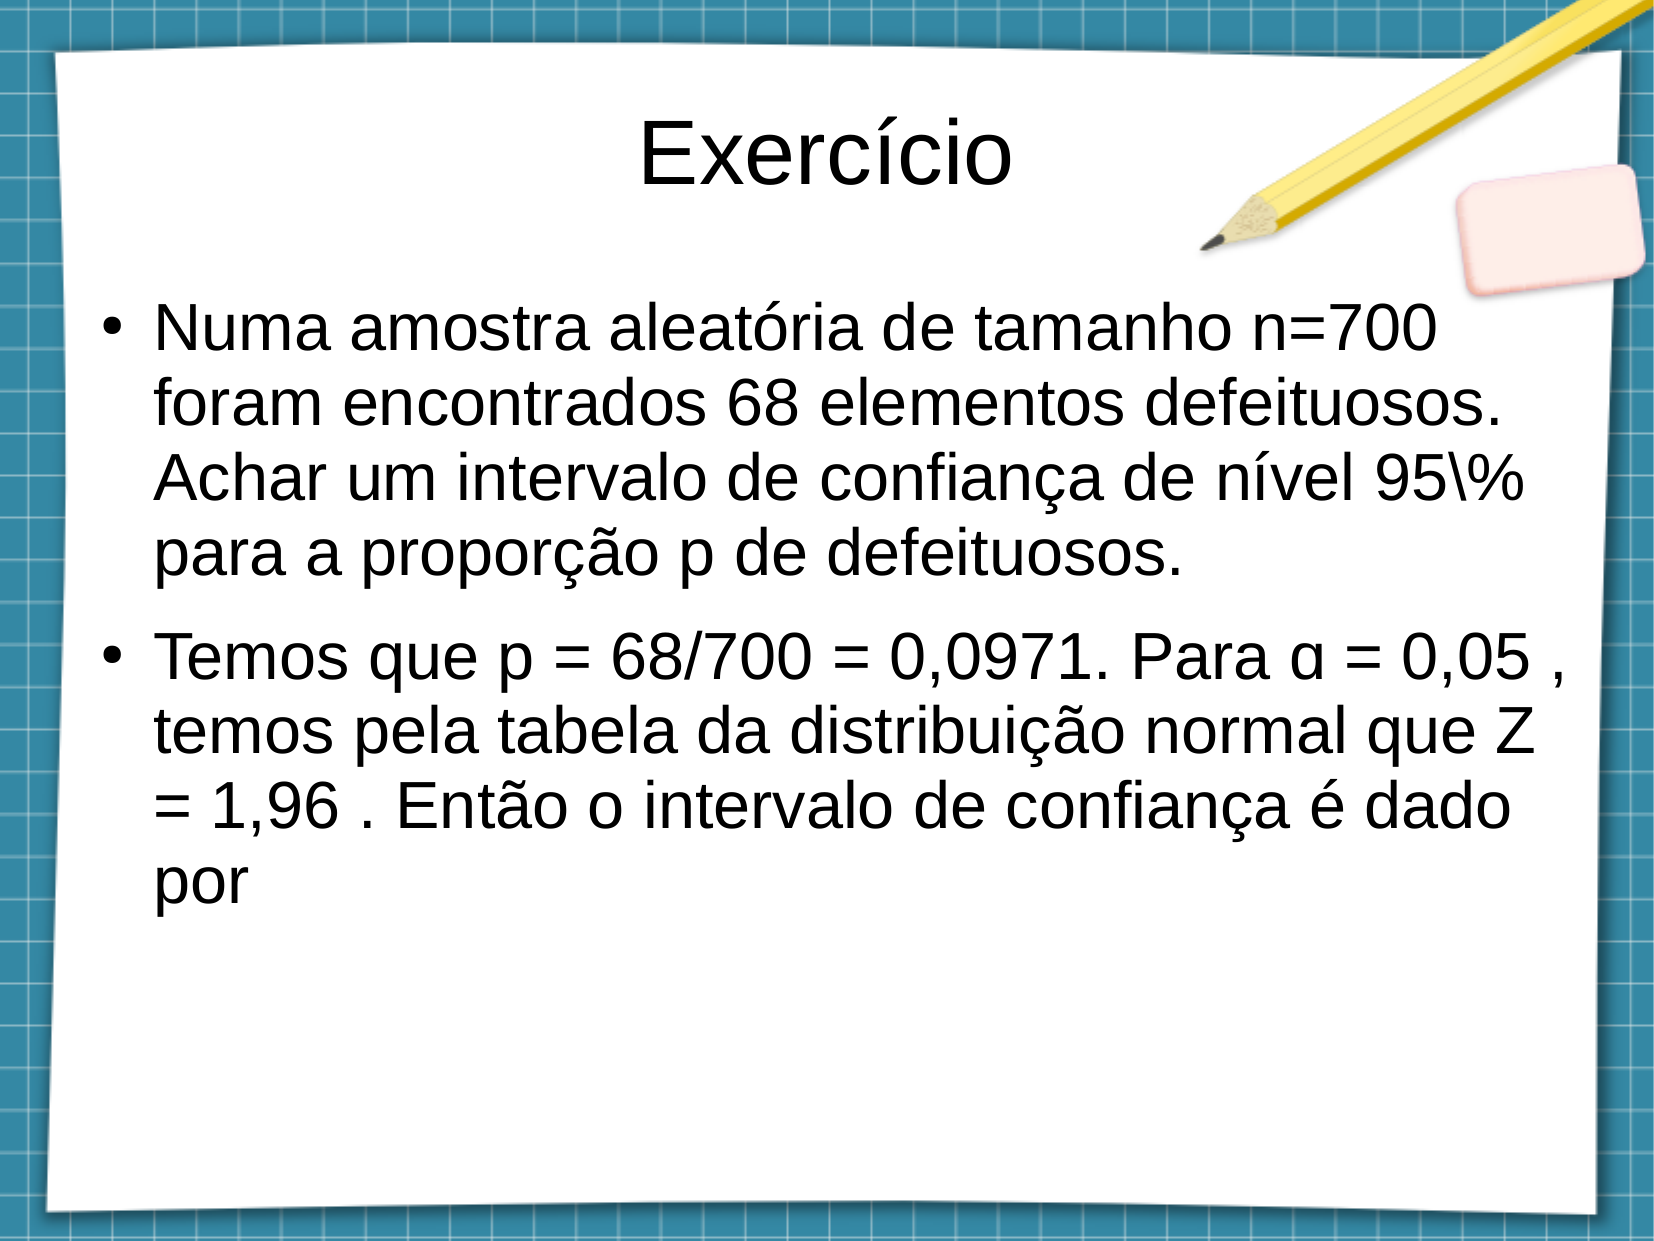

# Exercício
Numa amostra aleatória de tamanho n=700 foram encontrados 68 elementos defeituosos. Achar um intervalo de confiança de nível 95\% para a proporção p de defeituosos.
Temos que p = 68/700 = 0,0971. Para ɑ = 0,05 , temos pela tabela da distribuição normal que Z = 1,96 . Então o intervalo de confiança é dado por